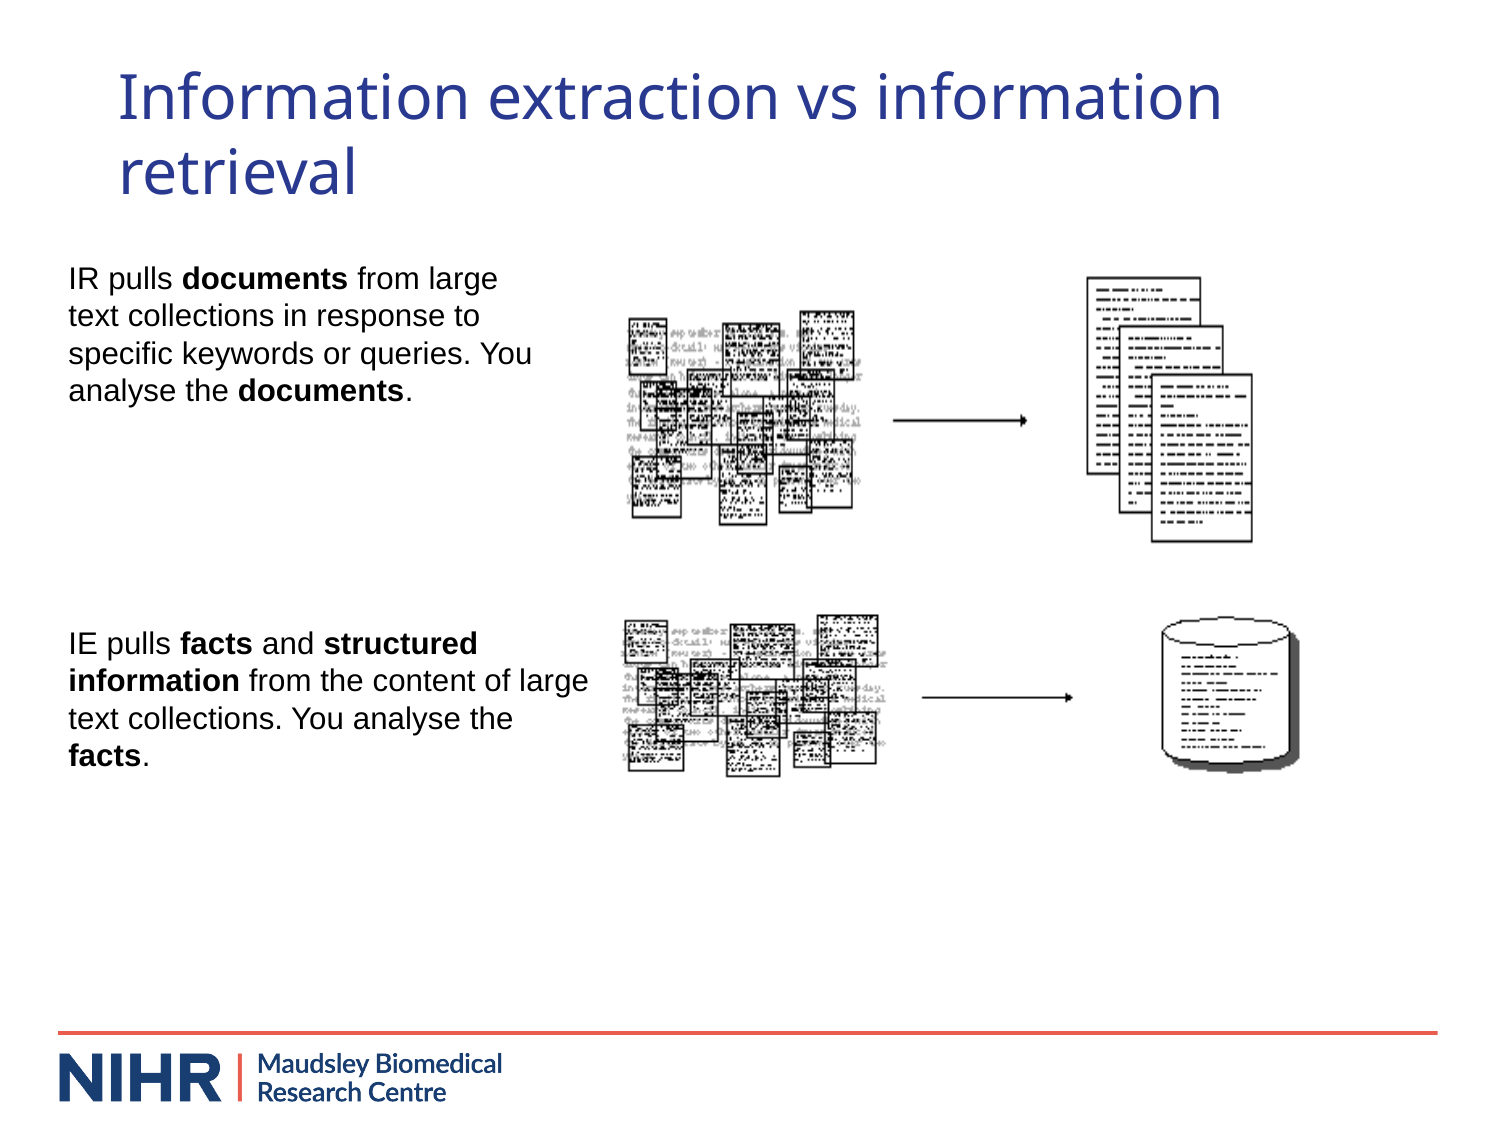

# Information extraction vs information retrieval
IR pulls documents from large text collections in response to specific keywords or queries. You analyse the documents.
IE pulls facts and structured information from the content of large text collections. You analyse the facts.